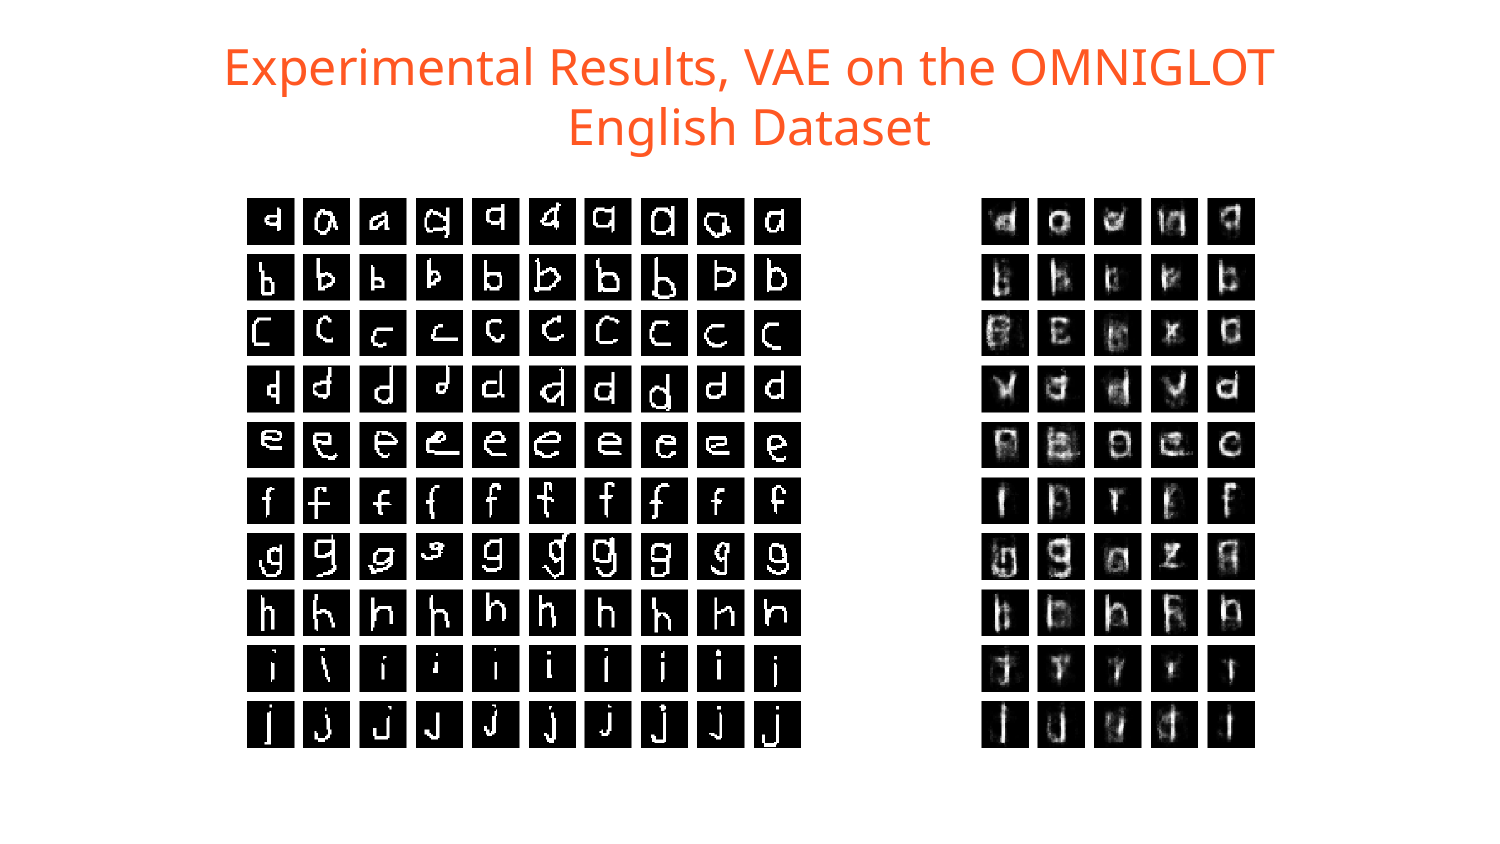

# Experimental Results, VAE on the OMNIGLOT English Dataset